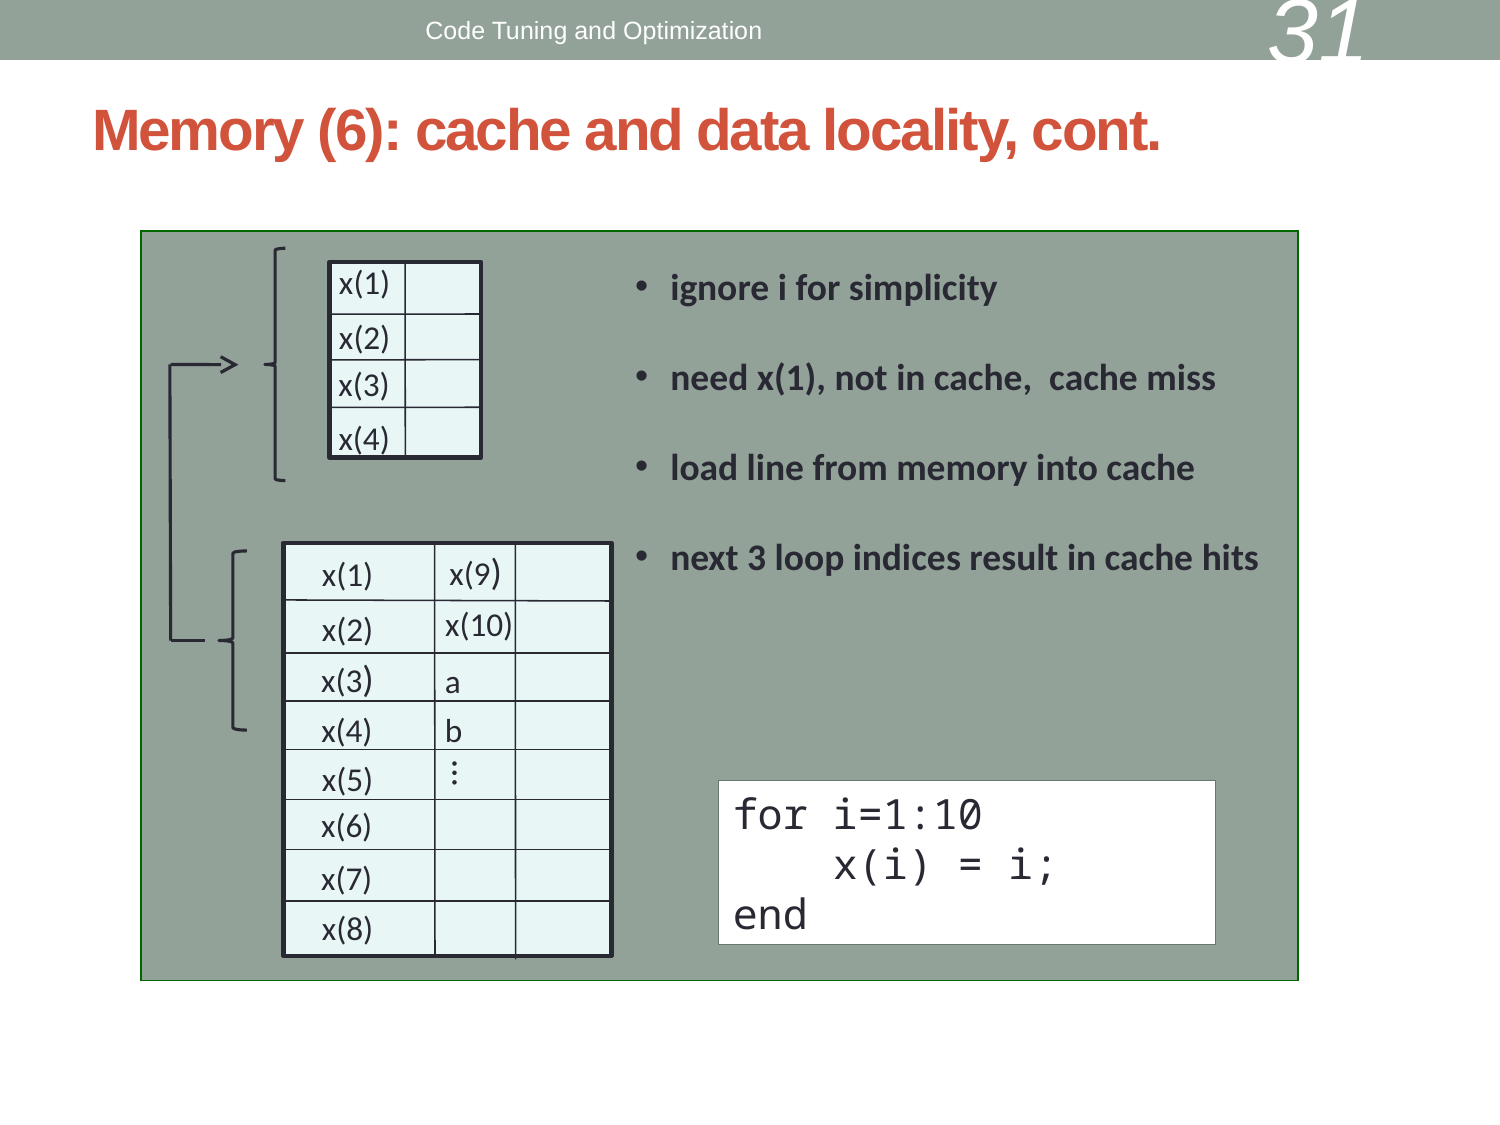

Code Tuning and Optimization
# Memory (6): cache and data locality, cont.
x(1)
ignore i for simplicity
need x(1), not in cache, cache miss
load line from memory into cache
next 3 loop indices result in cache hits
x(2)
x(3)
x(4)
x(9)
x(1)
x(10)
x(2)
x(3)
a
b
x(4)
x(5)
…
for i=1:10
 x(i) = i;
end
…
x(6)
x(7)
x(8)